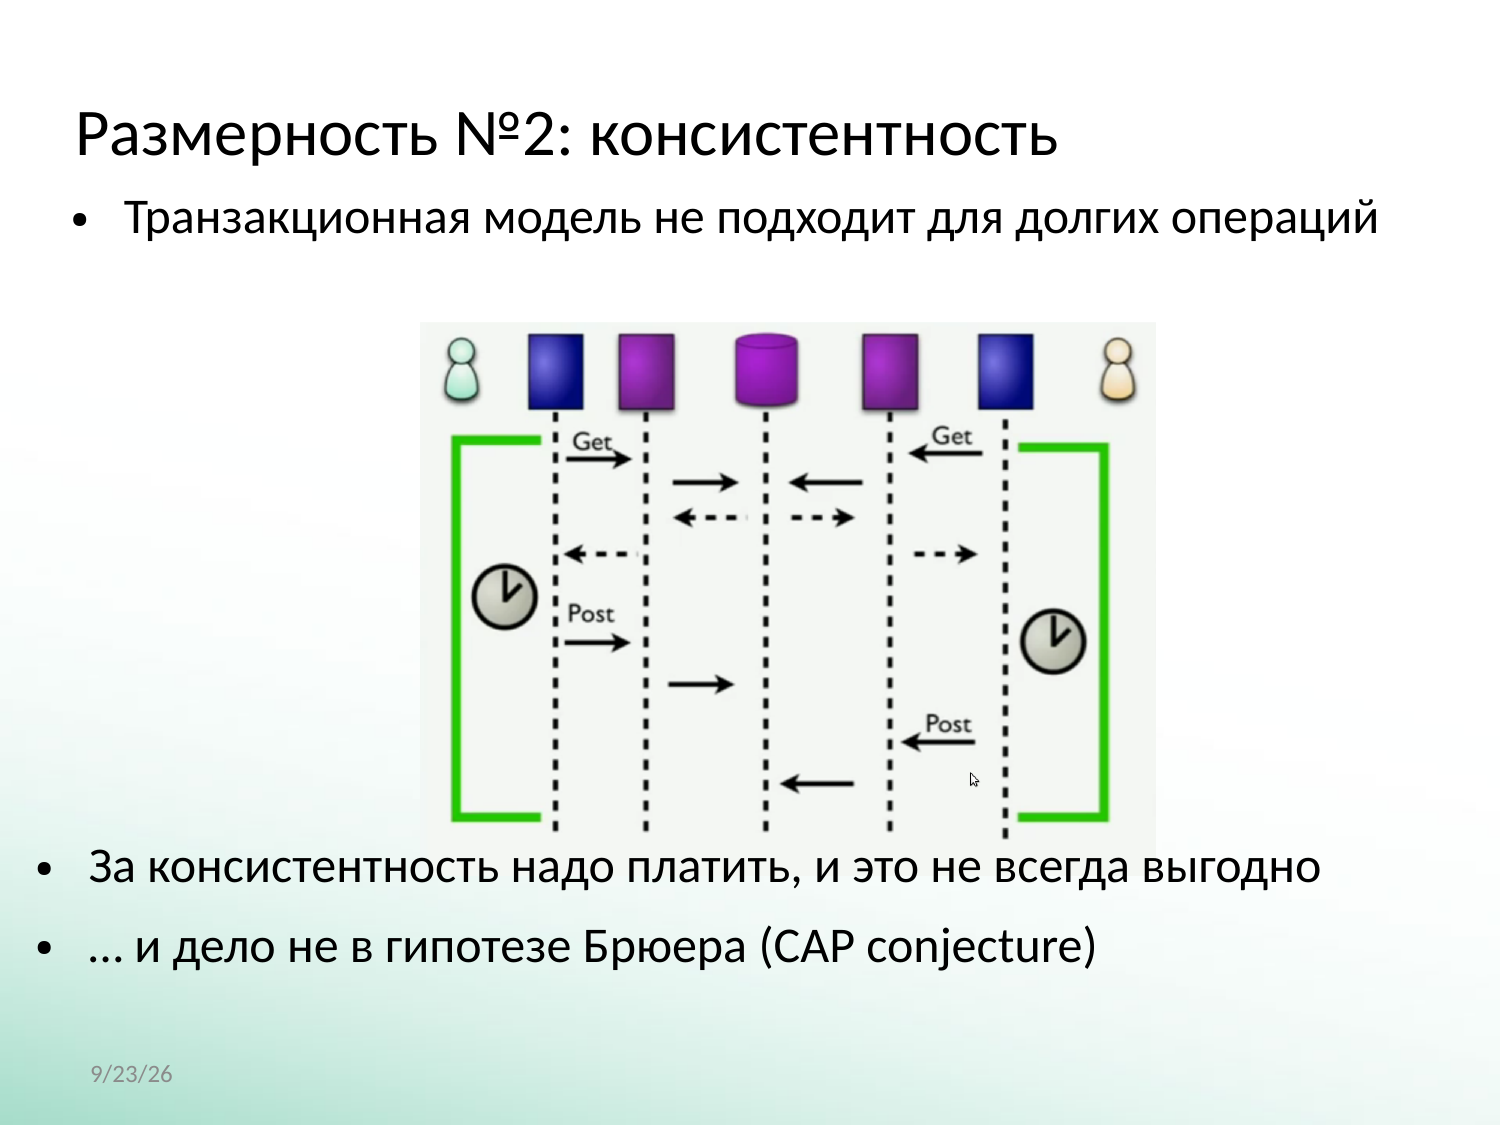

# Размерность №2: консистентность
Транзакционная модель не подходит для долгих операций
За консистентность надо платить, и это не всегда выгодно
… и дело не в гипотезе Брюера (CAP conjecture)